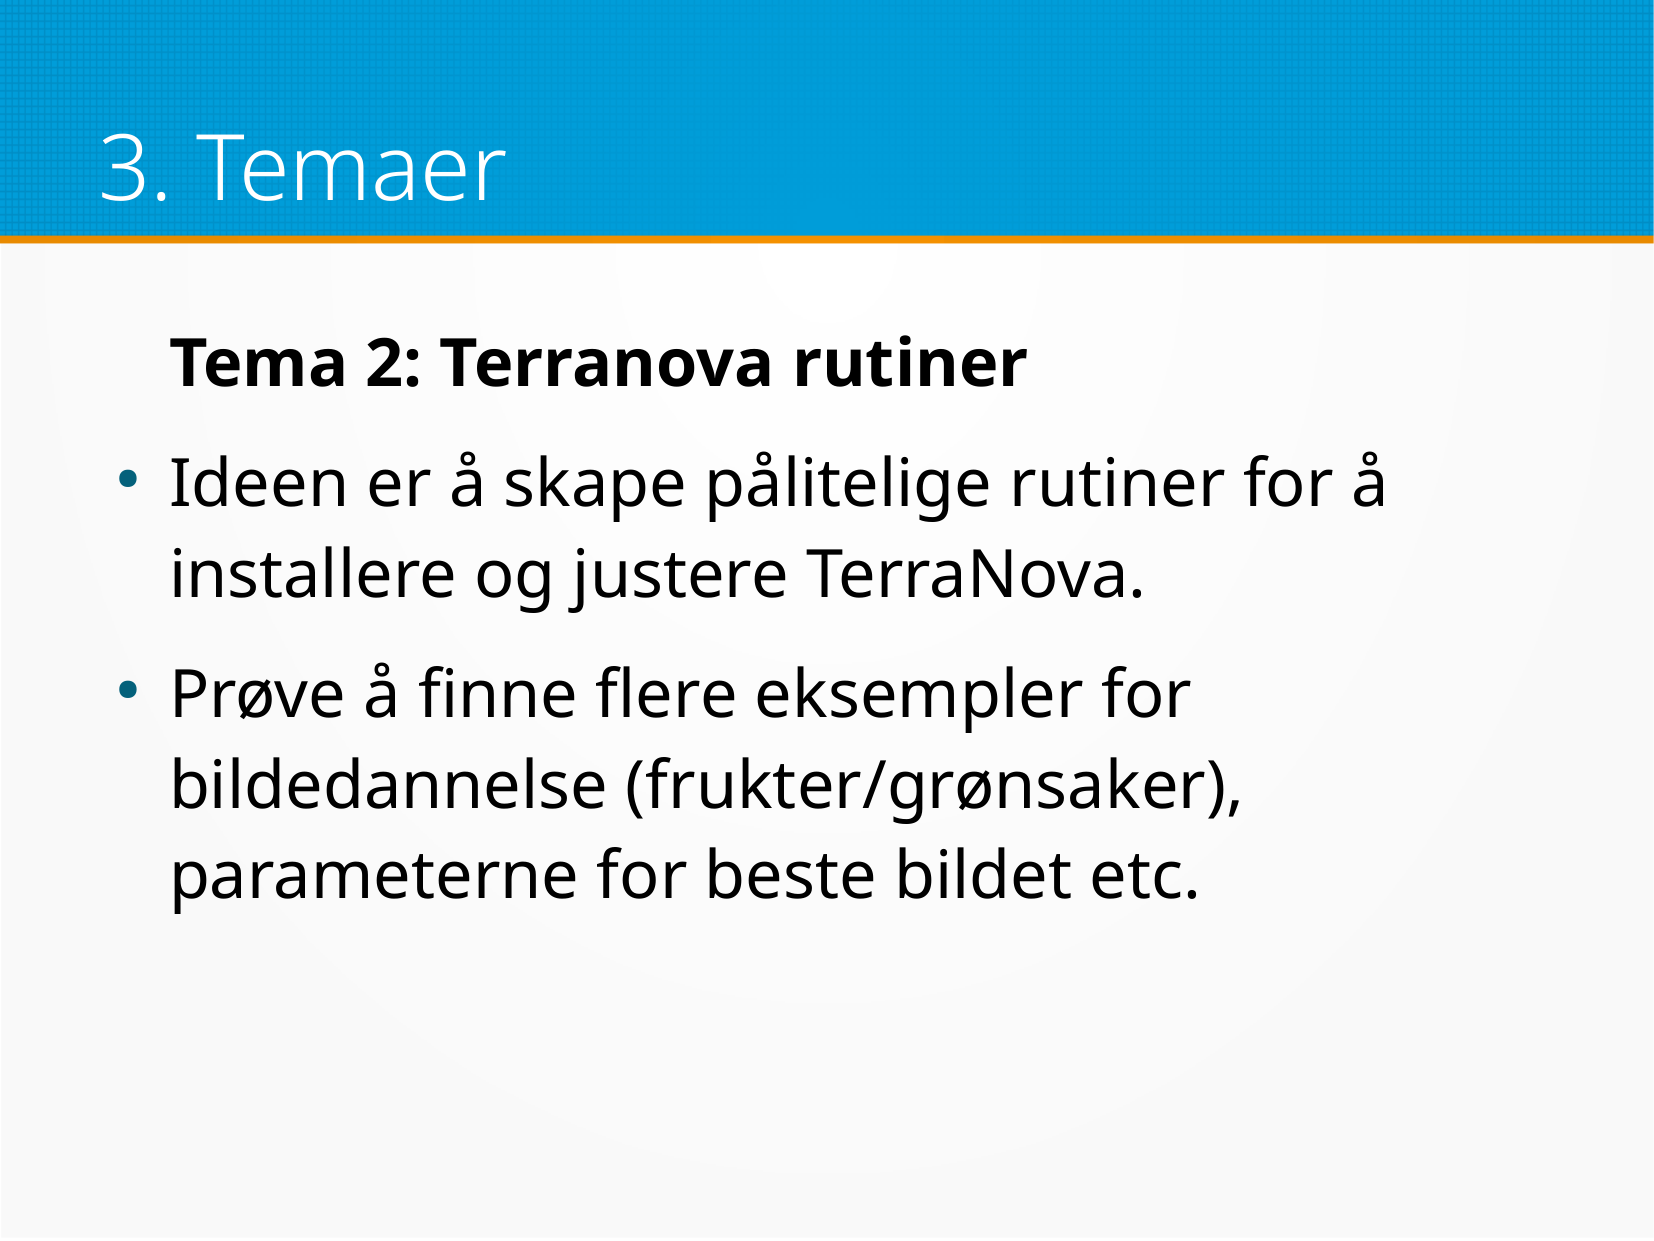

# 3. Temaer
Tema 2: Terranova rutiner
Ideen er å skape pålitelige rutiner for å installere og justere TerraNova.
Prøve å finne flere eksempler for bildedannelse (frukter/grønsaker), parameterne for beste bildet etc.